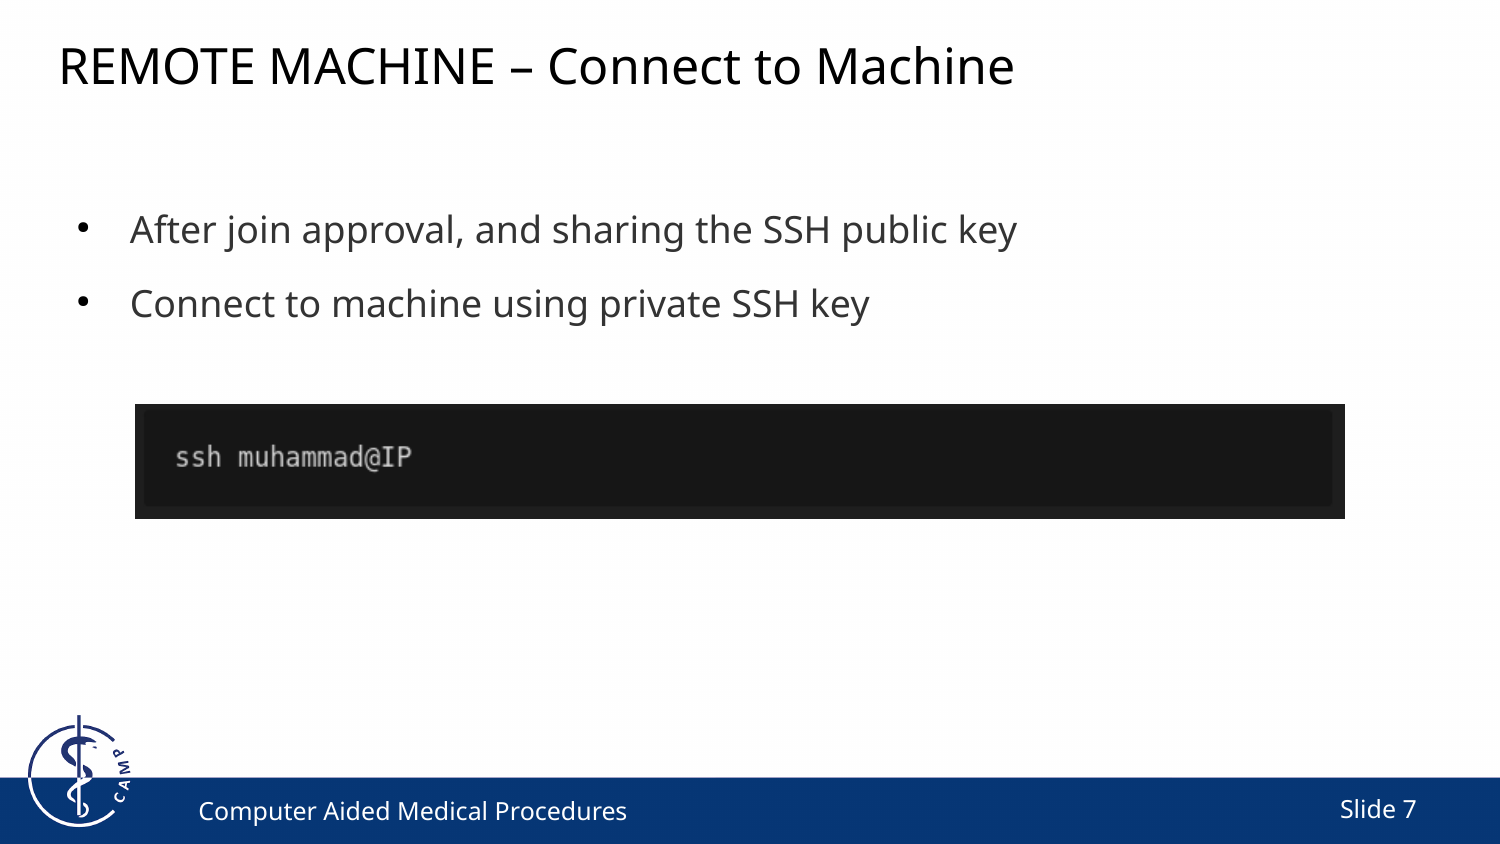

# REMOTE MACHINE – Connect to Machine
After join approval, and sharing the SSH public key
Connect to machine using private SSH key
Computer Aided Medical Procedures
Slide